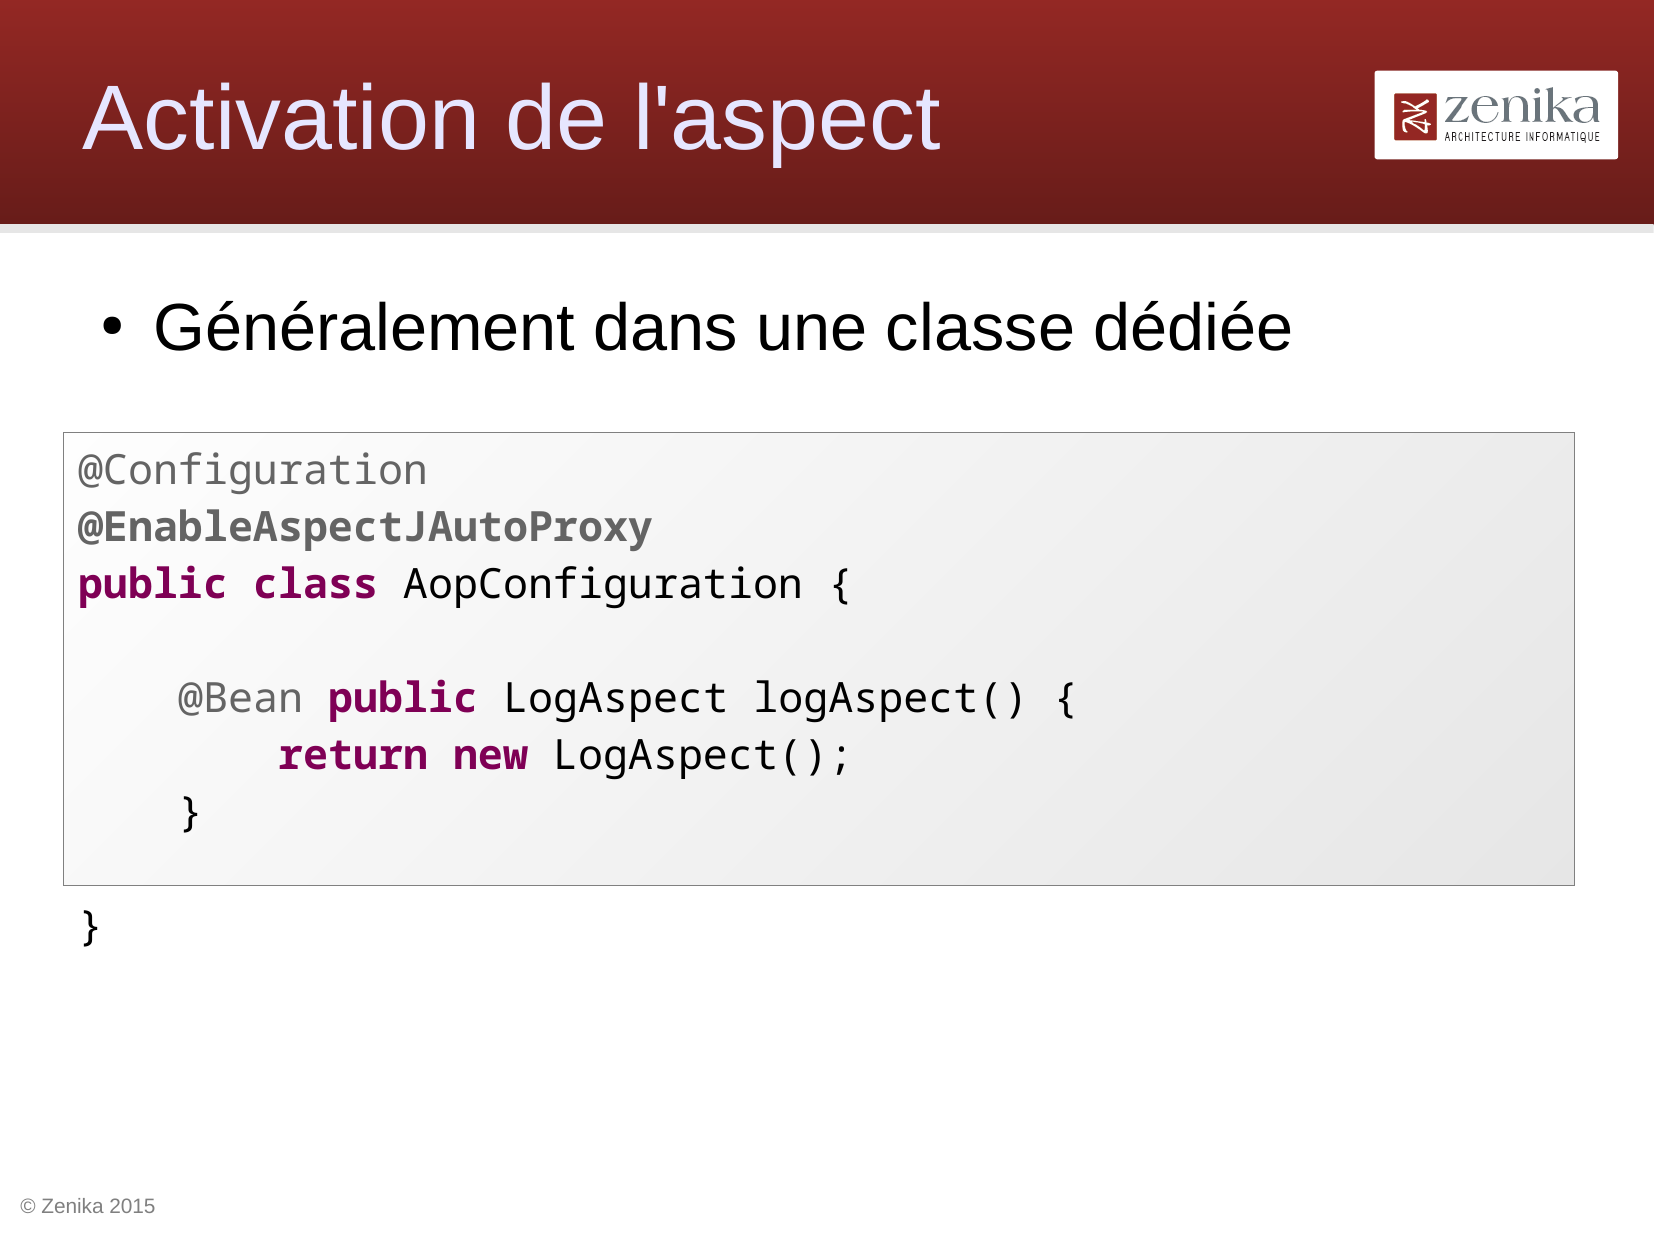

# Activation de l'aspect
Généralement dans une classe dédiée
@Configuration
@EnableAspectJAutoProxy
public class AopConfiguration {
 @Bean public LogAspect logAspect() {
 return new LogAspect();
 }
}